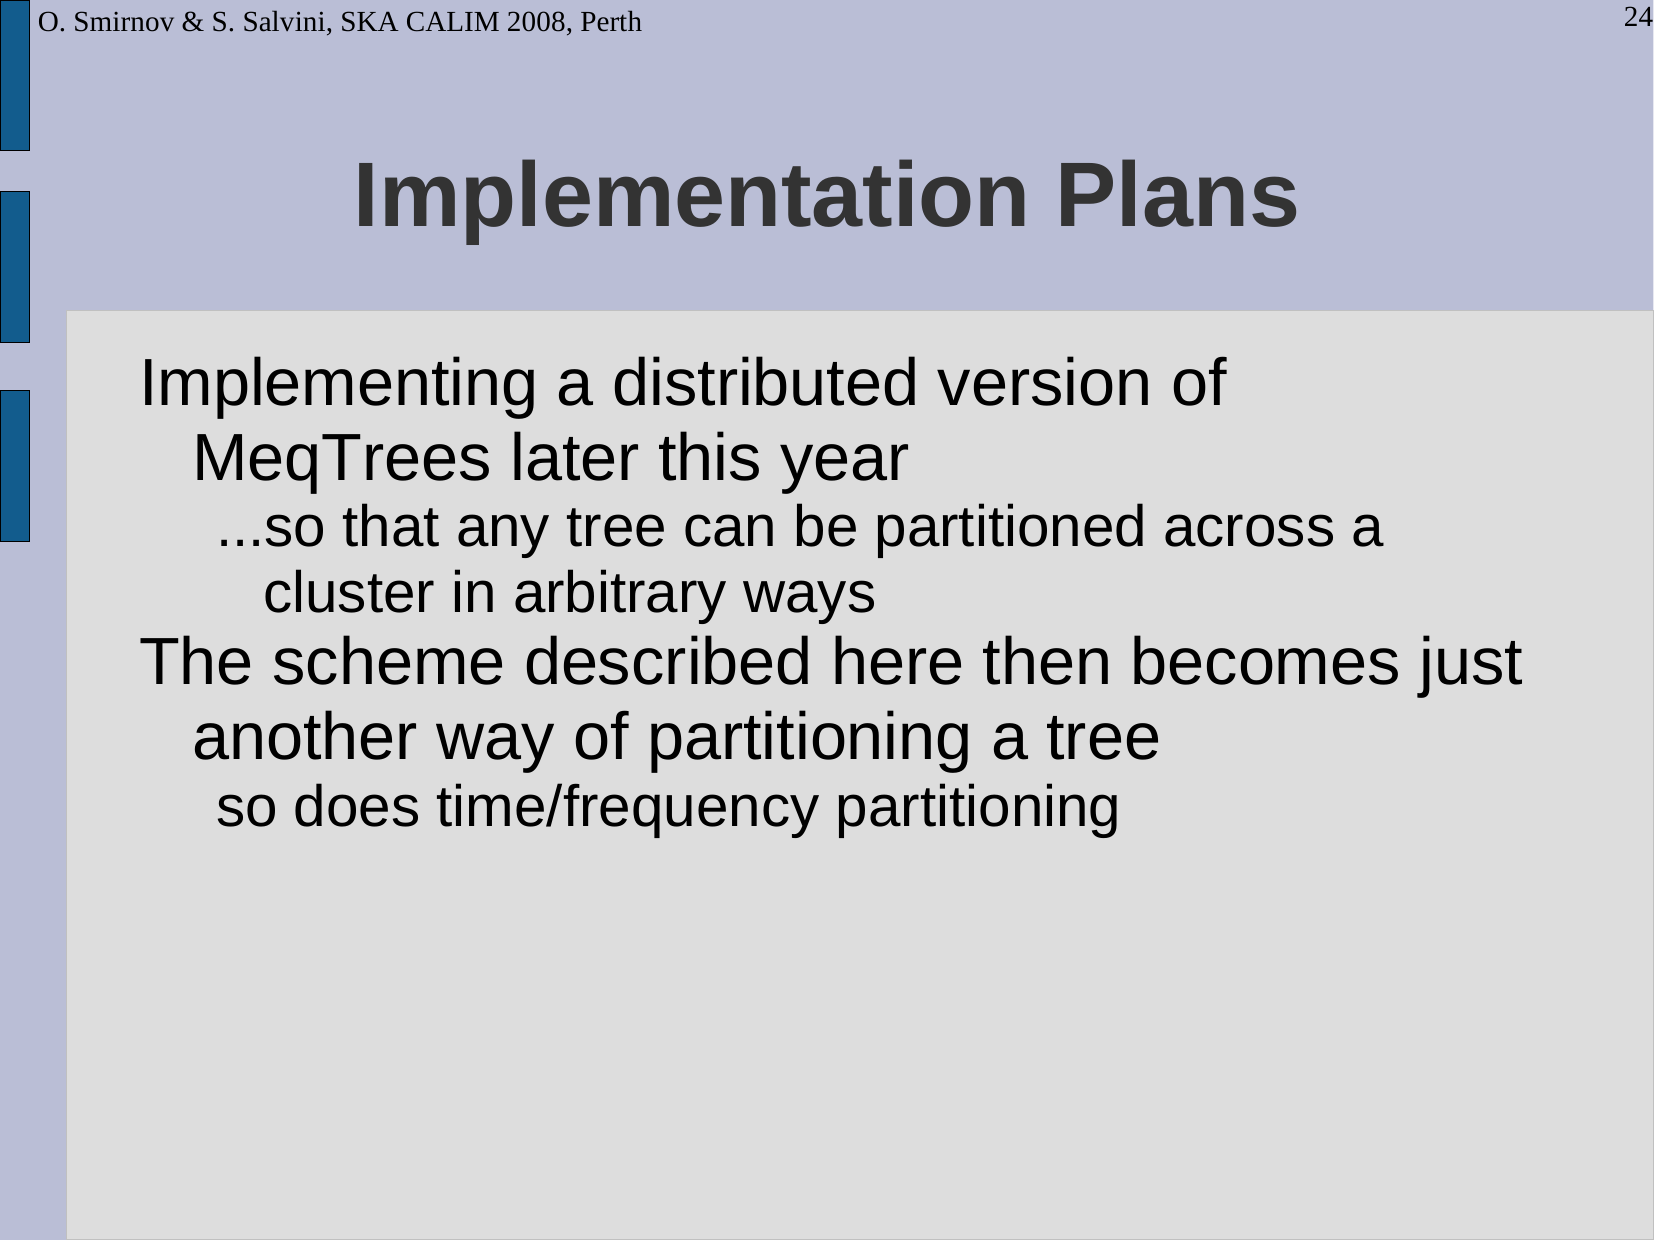

24
O. Smirnov & S. Salvini, SKA CALIM 2008, Perth
# Implementation Plans
Implementing a distributed version of MeqTrees later this year
...so that any tree can be partitioned across a cluster in arbitrary ways
The scheme described here then becomes just another way of partitioning a tree
so does time/frequency partitioning